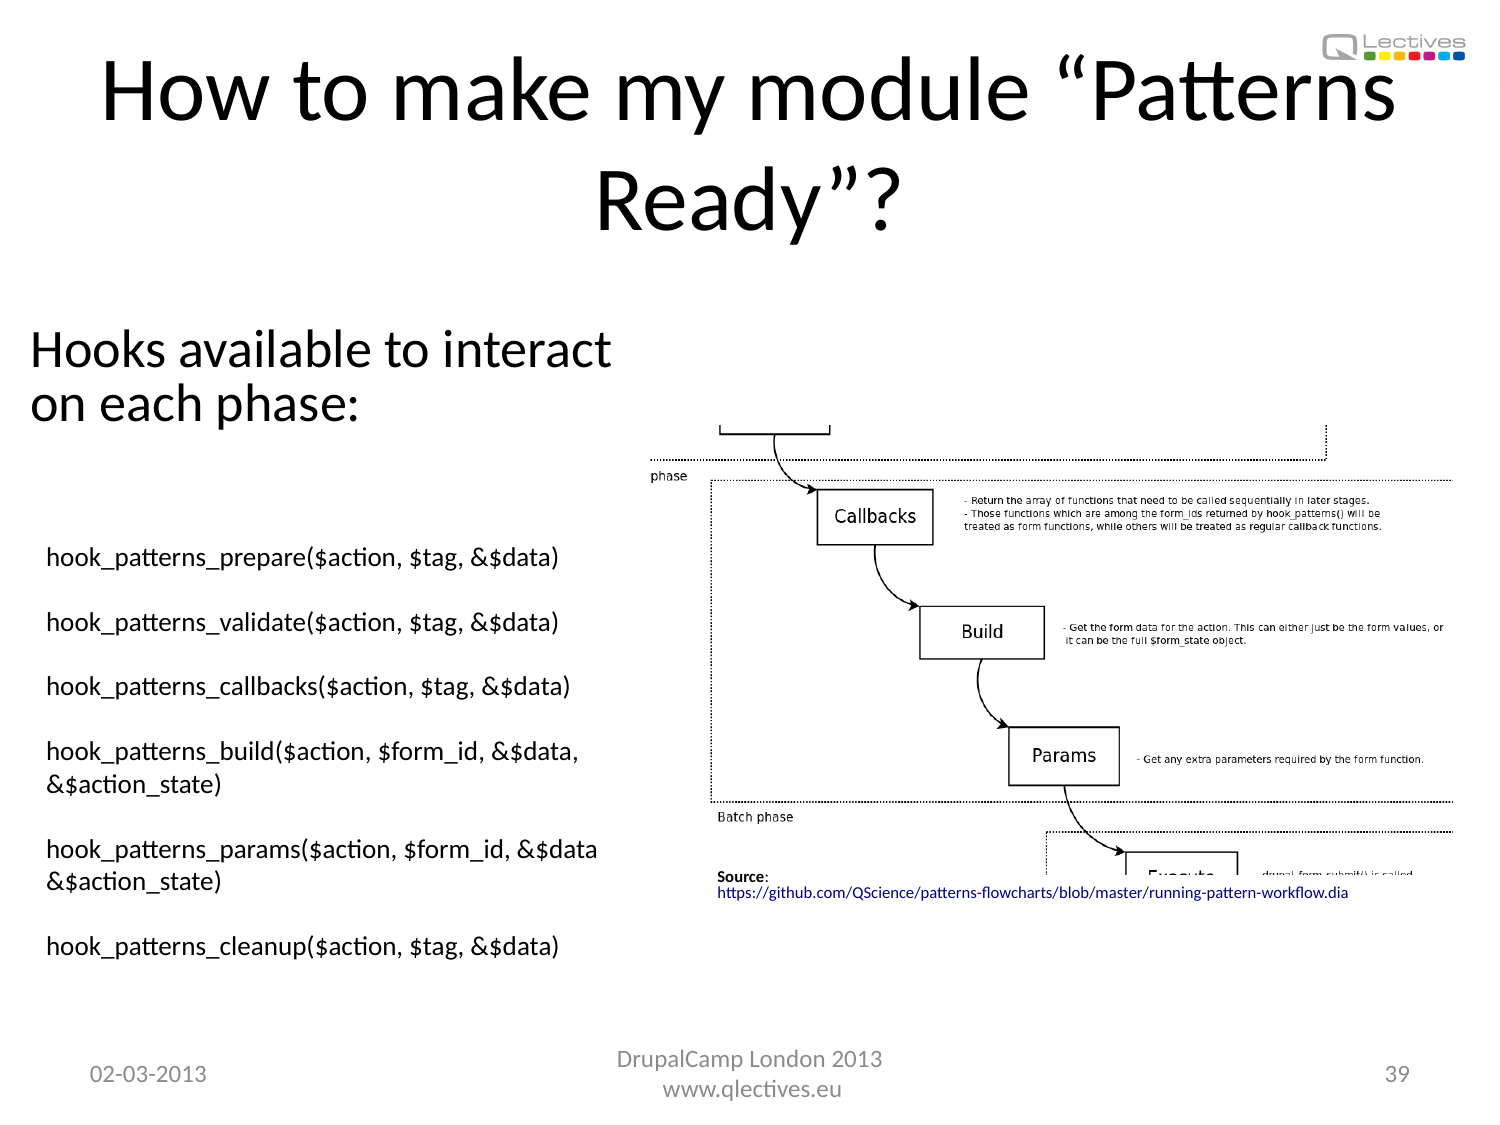

How to make my module “Patterns Ready”?
Hooks available to interact
on each phase:
hook_patterns_prepare($action, $tag, &$data)
hook_patterns_validate($action, $tag, &$data)
hook_patterns_callbacks($action, $tag, &$data)
hook_patterns_build($action, $form_id, &$data, &$action_state)
hook_patterns_params($action, $form_id, &$data &$action_state)
hook_patterns_cleanup($action, $tag, &$data)
Source:
https://github.com/QScience/patterns-flowcharts/blob/master/running-pattern-workflow.dia
02-03-2013
DrupalCamp London 2013
 www.qlectives.eu